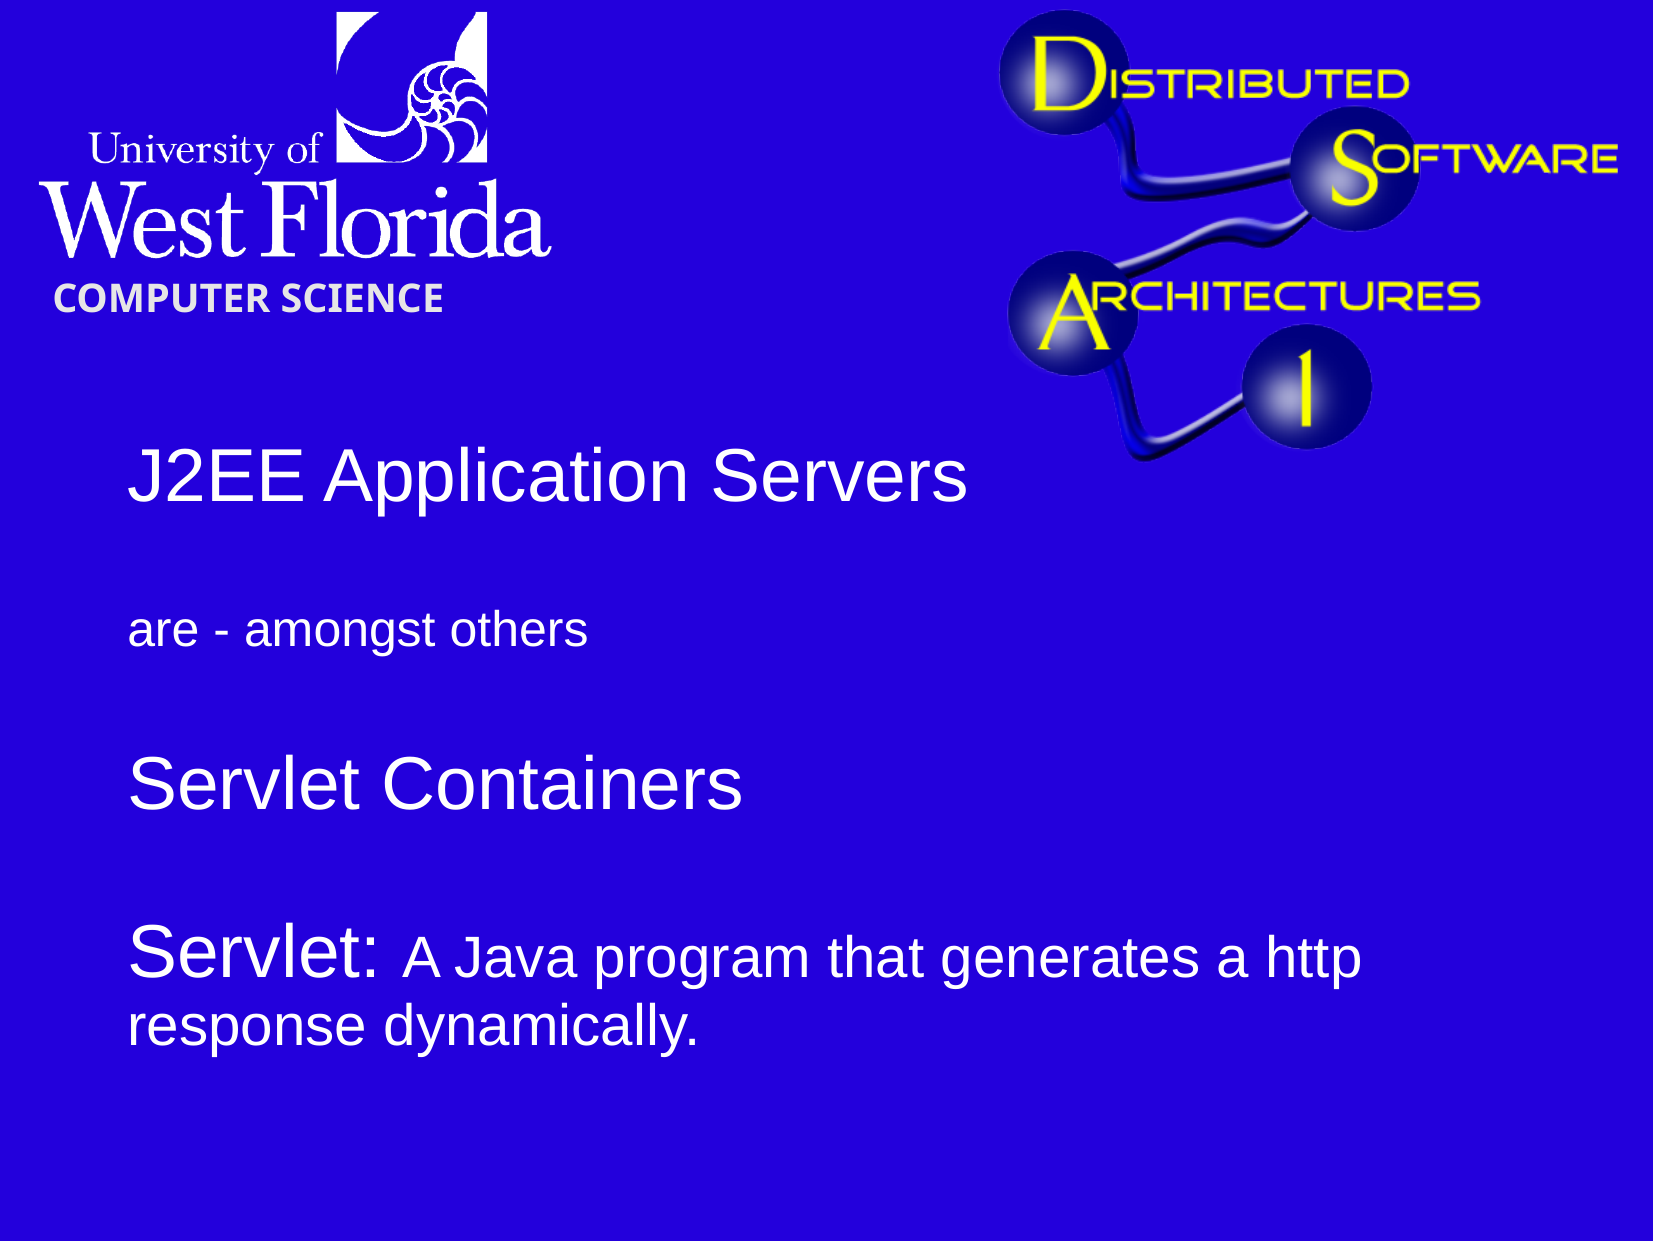

COMPUTER SCIENCE
J2EE Application Servers
are - amongst others
Servlet Containers
Servlet: A Java program that generates a http response dynamically.